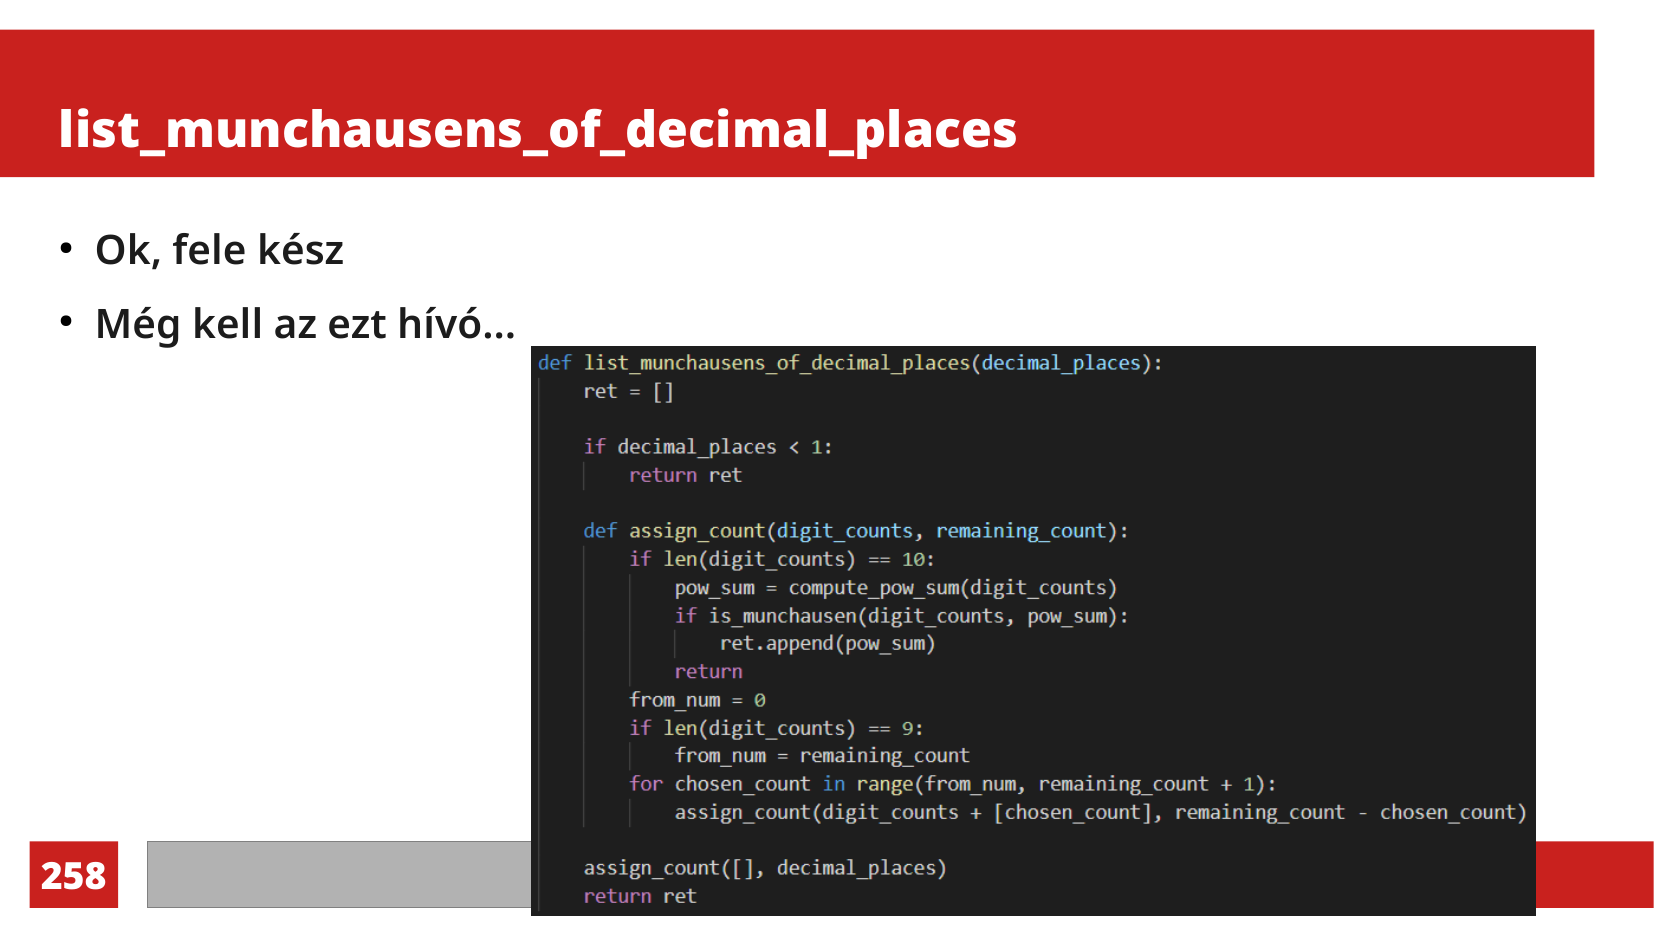

# list_munchausens_of_decimal_places
Ok, fele kész
Még kell az ezt hívó...
258